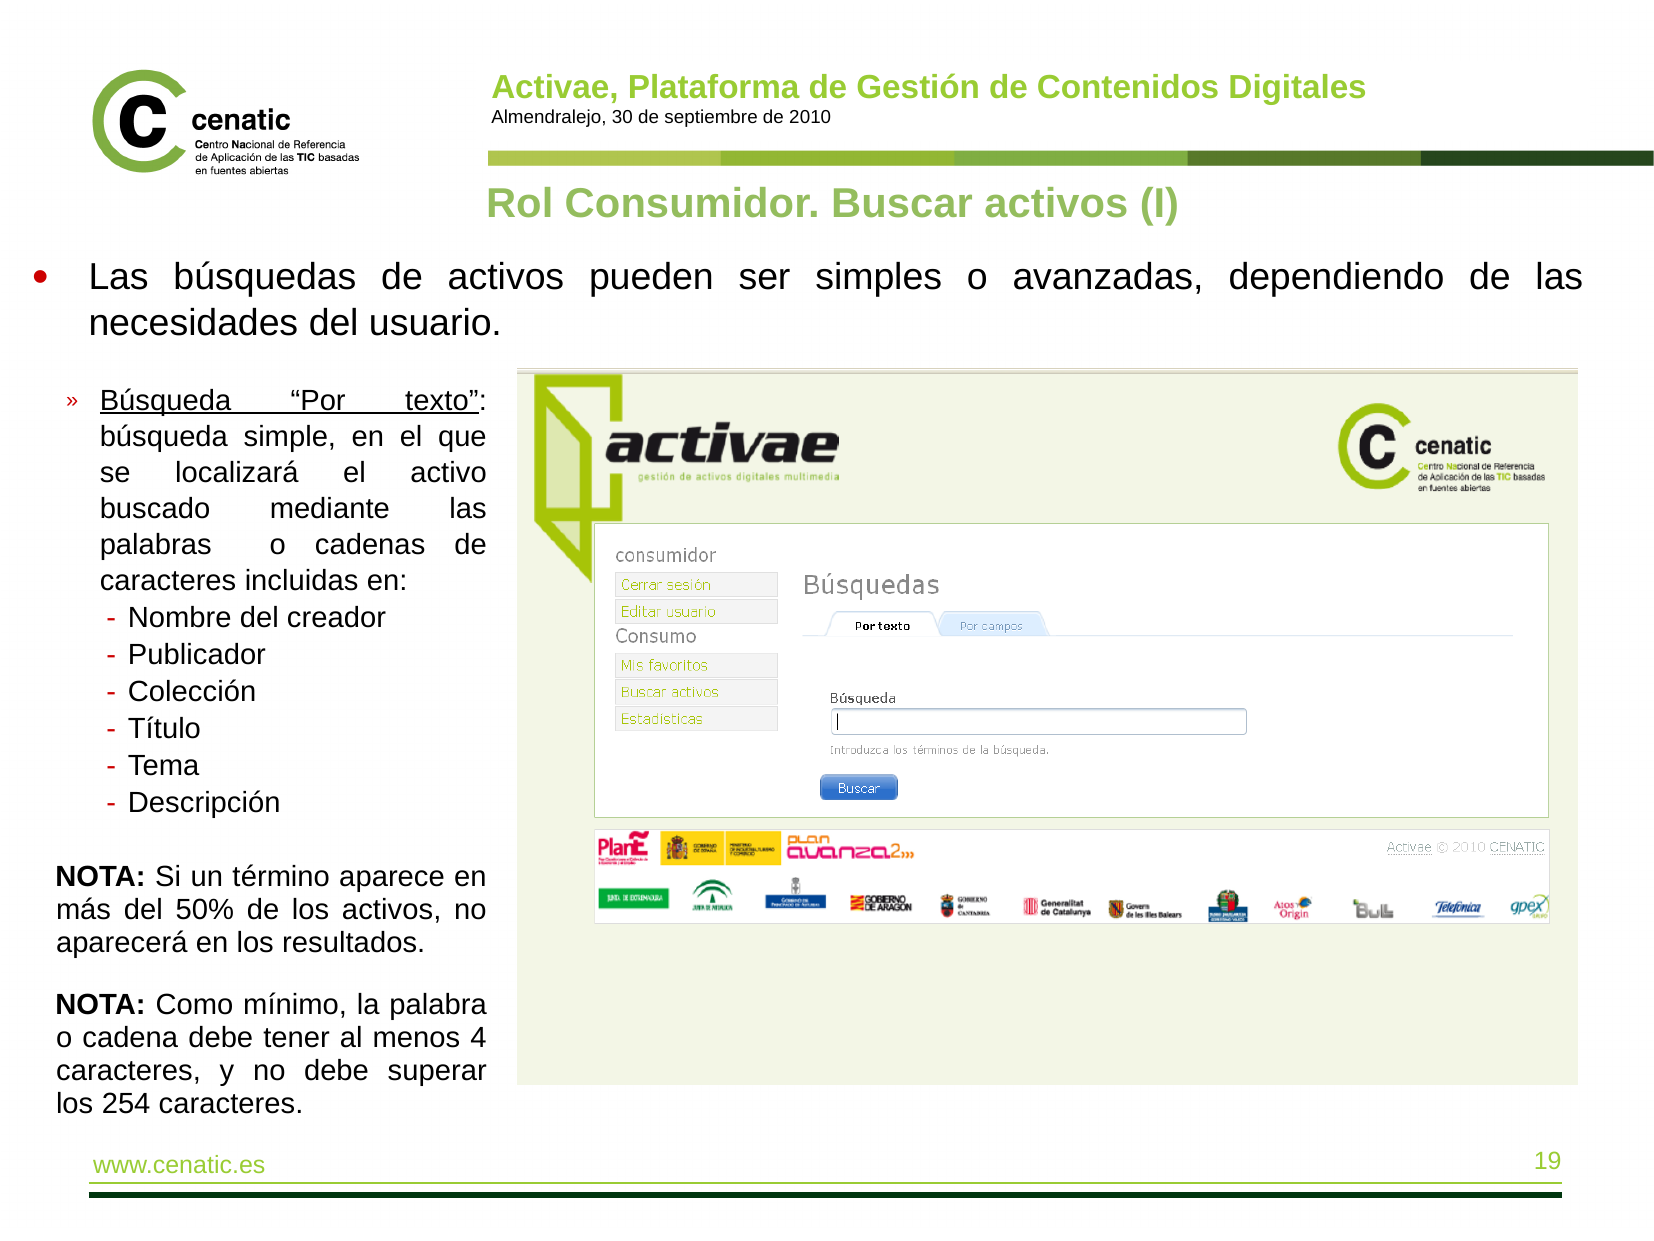

# Rol Consumidor. Buscar activos (I)
Las búsquedas de activos pueden ser simples o avanzadas, dependiendo de las necesidades del usuario.
Búsqueda “Por texto”: búsqueda simple, en el que se localizará el activo buscado mediante las palabras o cadenas de caracteres incluidas en:
Nombre del creador
Publicador
Colección
Título
Tema
Descripción
NOTA: Si un término aparece en más del 50% de los activos, no aparecerá en los resultados.
NOTA: Como mínimo, la palabra o cadena debe tener al menos 4 caracteres, y no debe superar los 254 caracteres.
19
www.cenatic.es